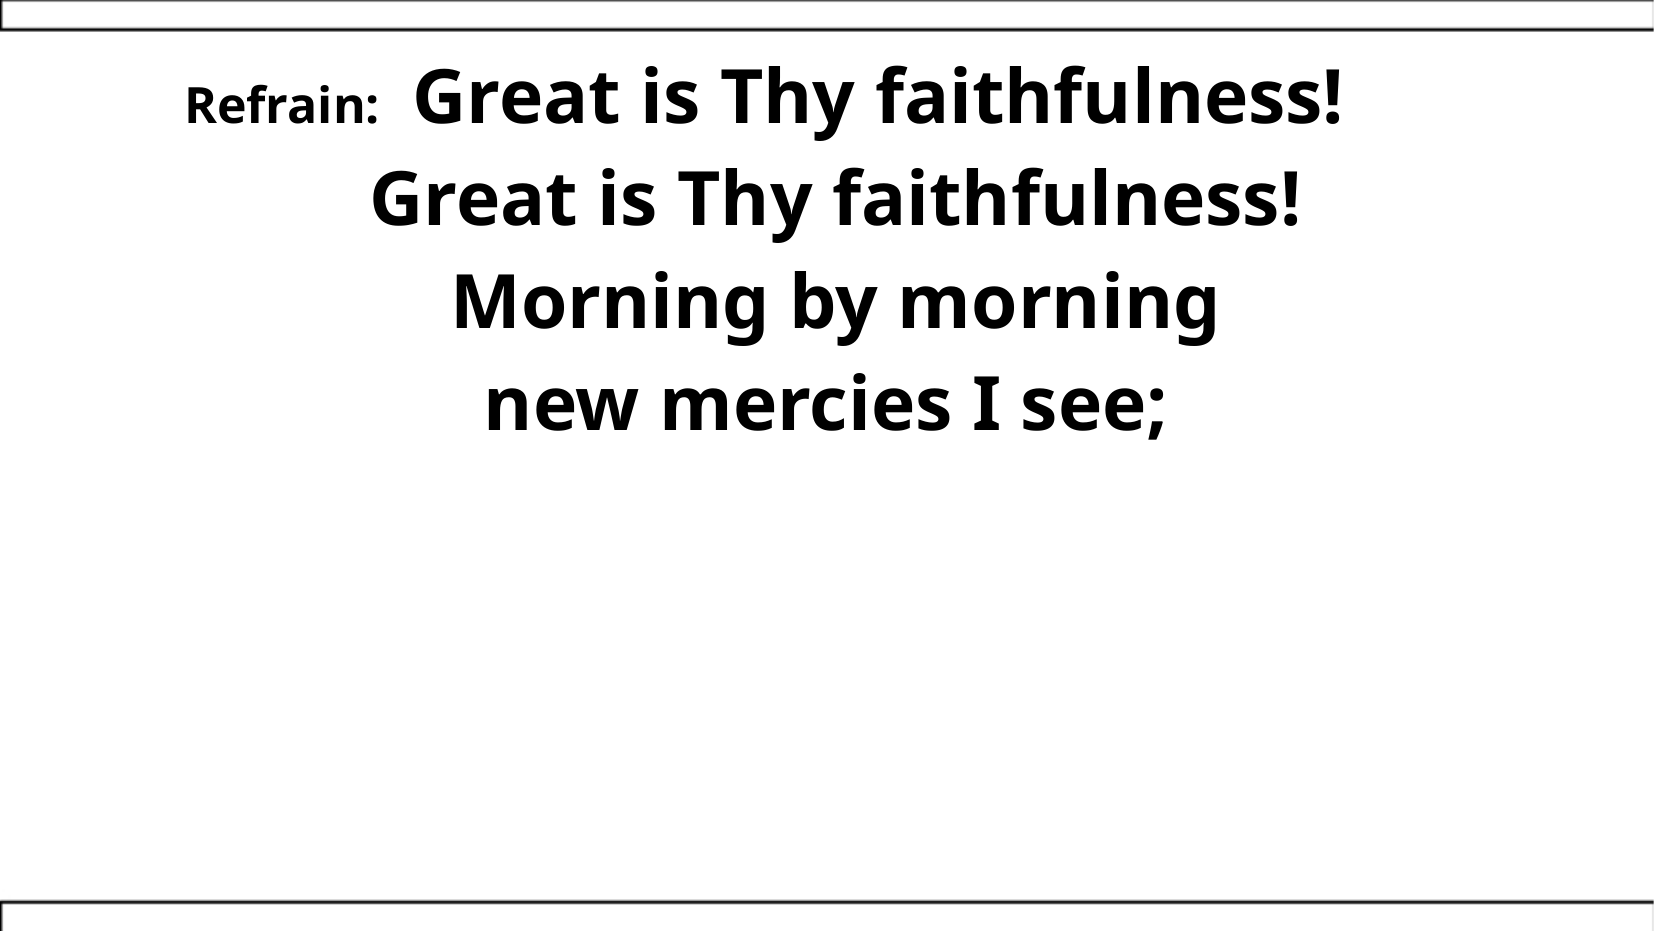

Refrain: Great is Thy faithfulness!
 Great is Thy faithfulness!
 Morning by morning
 new mercies I see;